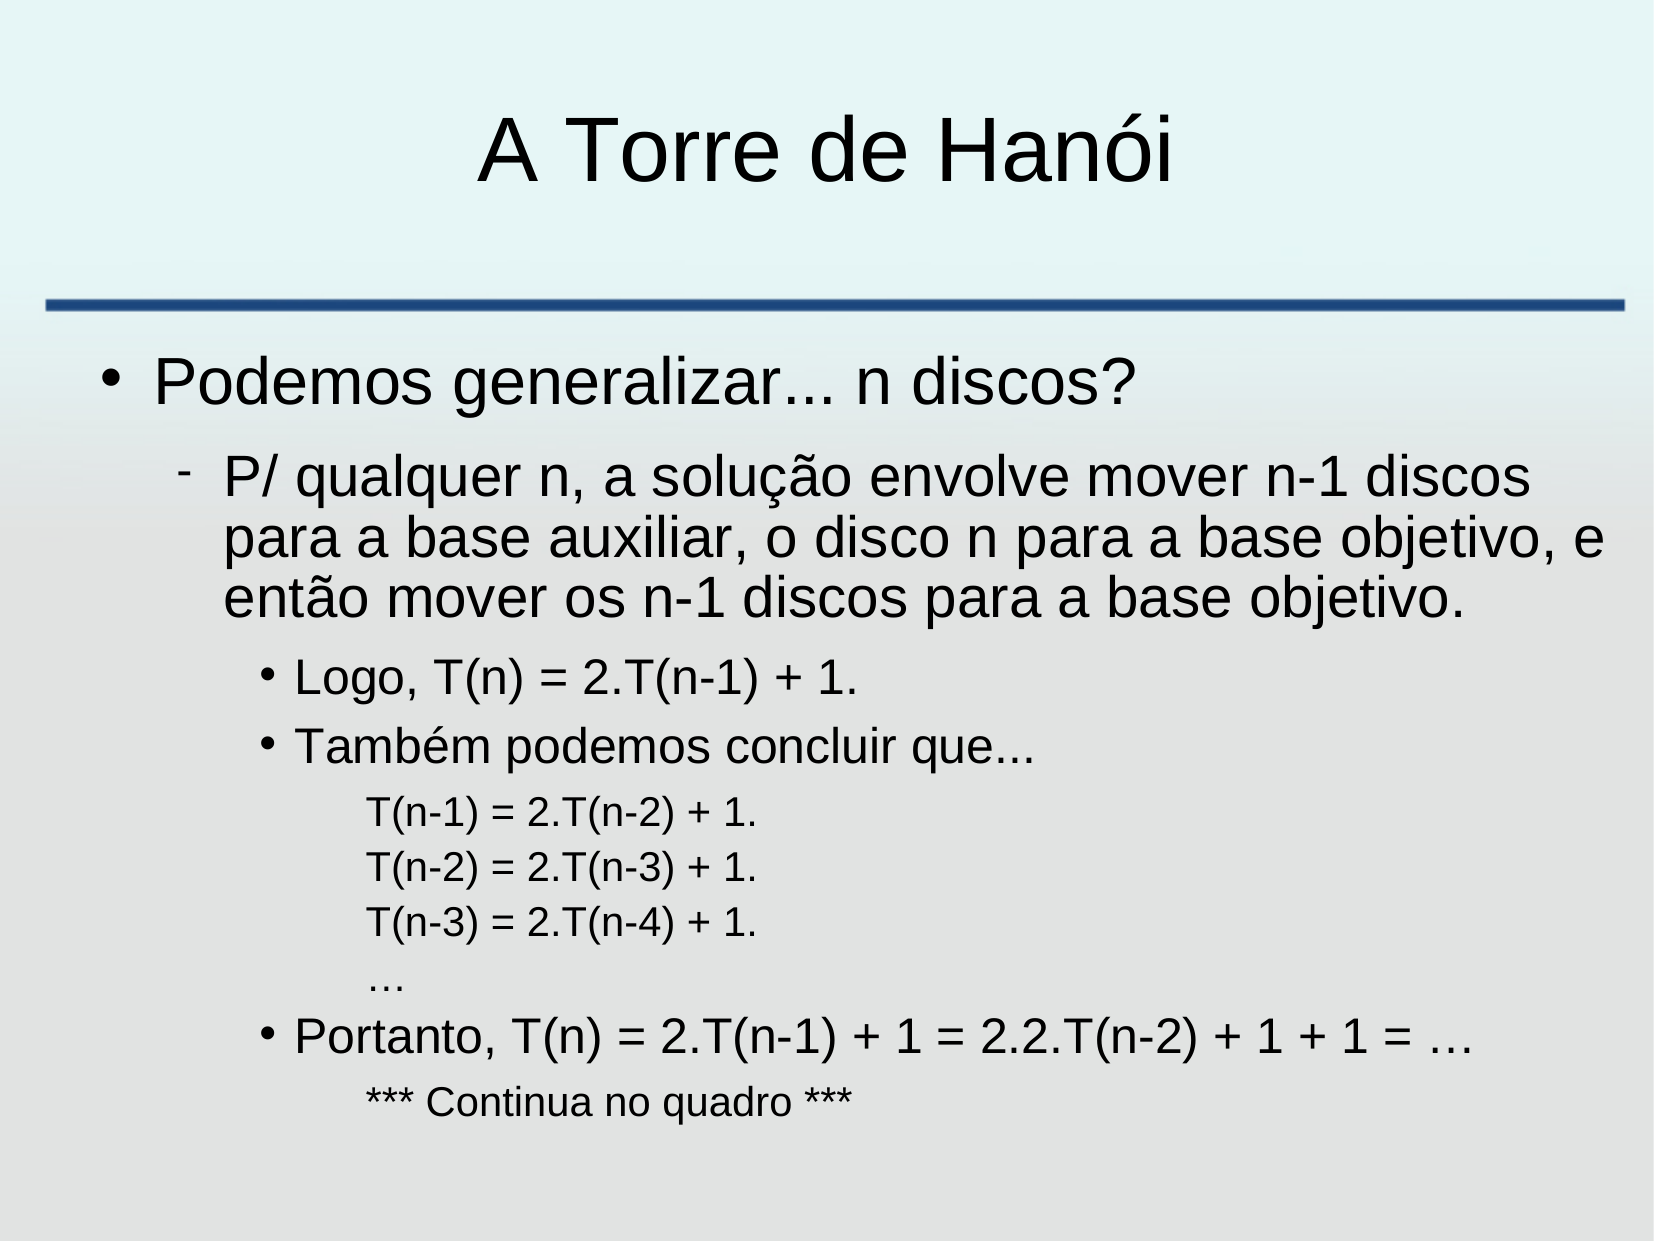

# A Torre de Hanói
Podemos generalizar... n discos?
P/ qualquer n, a solução envolve mover n-1 discos para a base auxiliar, o disco n para a base objetivo, e então mover os n-1 discos para a base objetivo.
Logo, T(n) = 2.T(n-1) + 1.
Também podemos concluir que...
T(n-1) = 2.T(n-2) + 1.
T(n-2) = 2.T(n-3) + 1.
T(n-3) = 2.T(n-4) + 1.
…
Portanto, T(n) = 2.T(n-1) + 1 = 2.2.T(n-2) + 1 + 1 = …
*** Continua no quadro ***